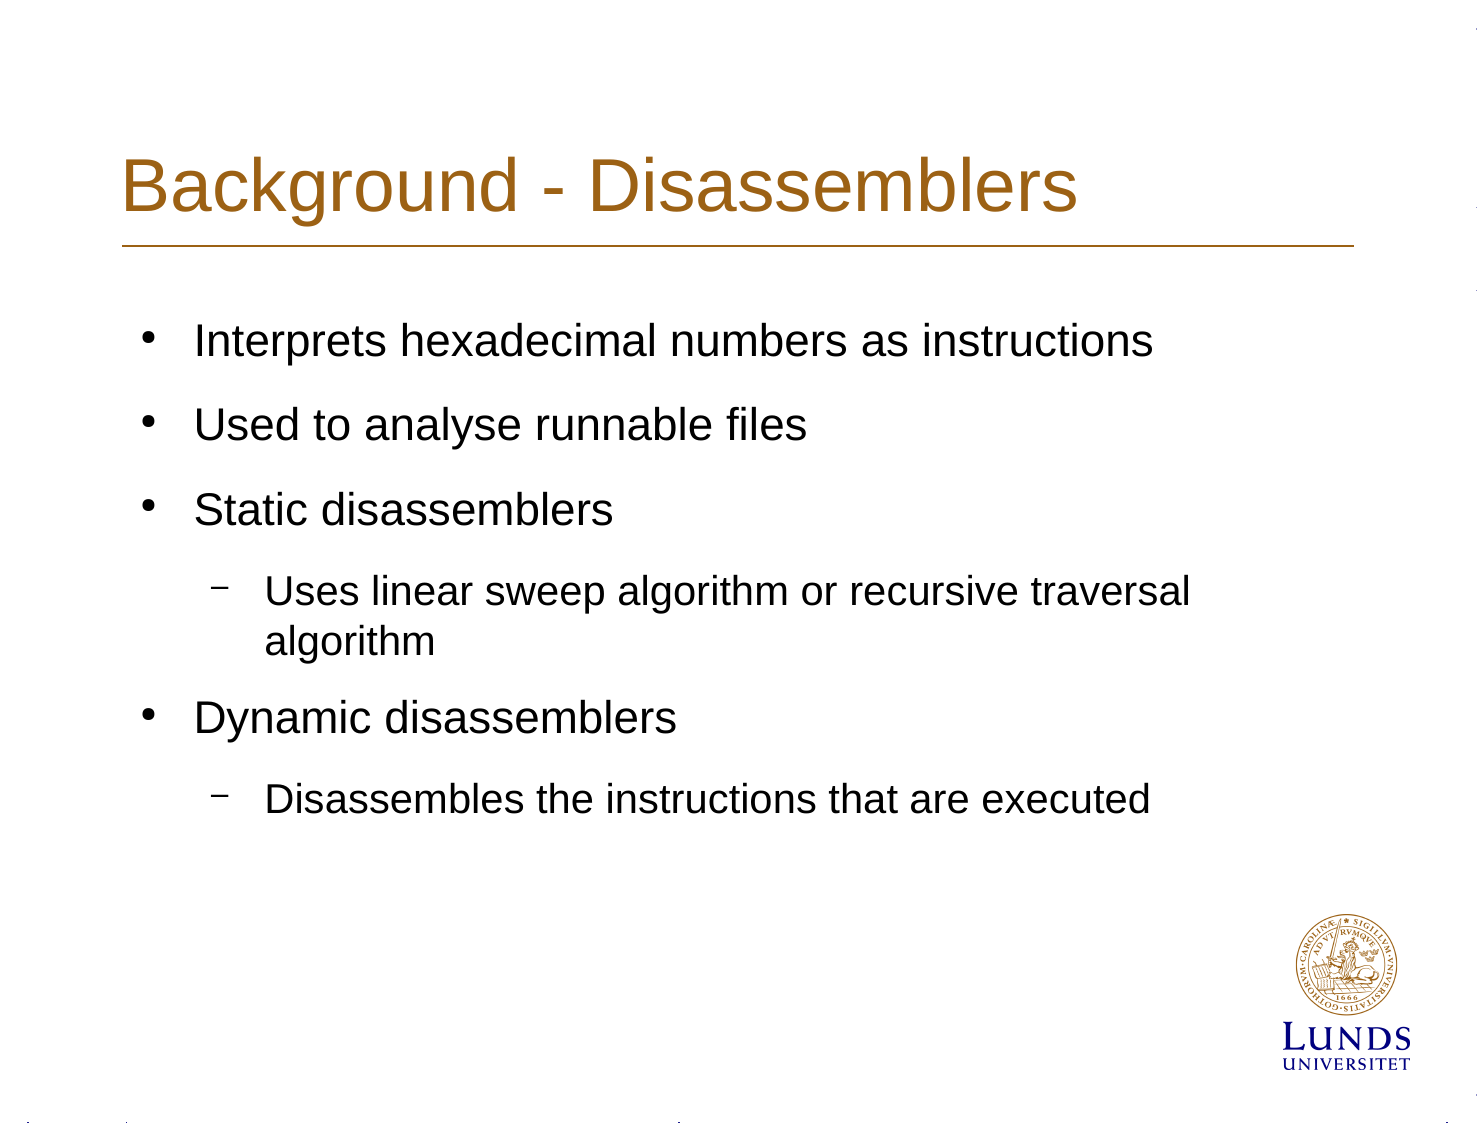

# Background - Disassemblers
Interprets hexadecimal numbers as instructions
Used to analyse runnable files
Static disassemblers
Uses linear sweep algorithm or recursive traversal algorithm
Dynamic disassemblers
Disassembles the instructions that are executed